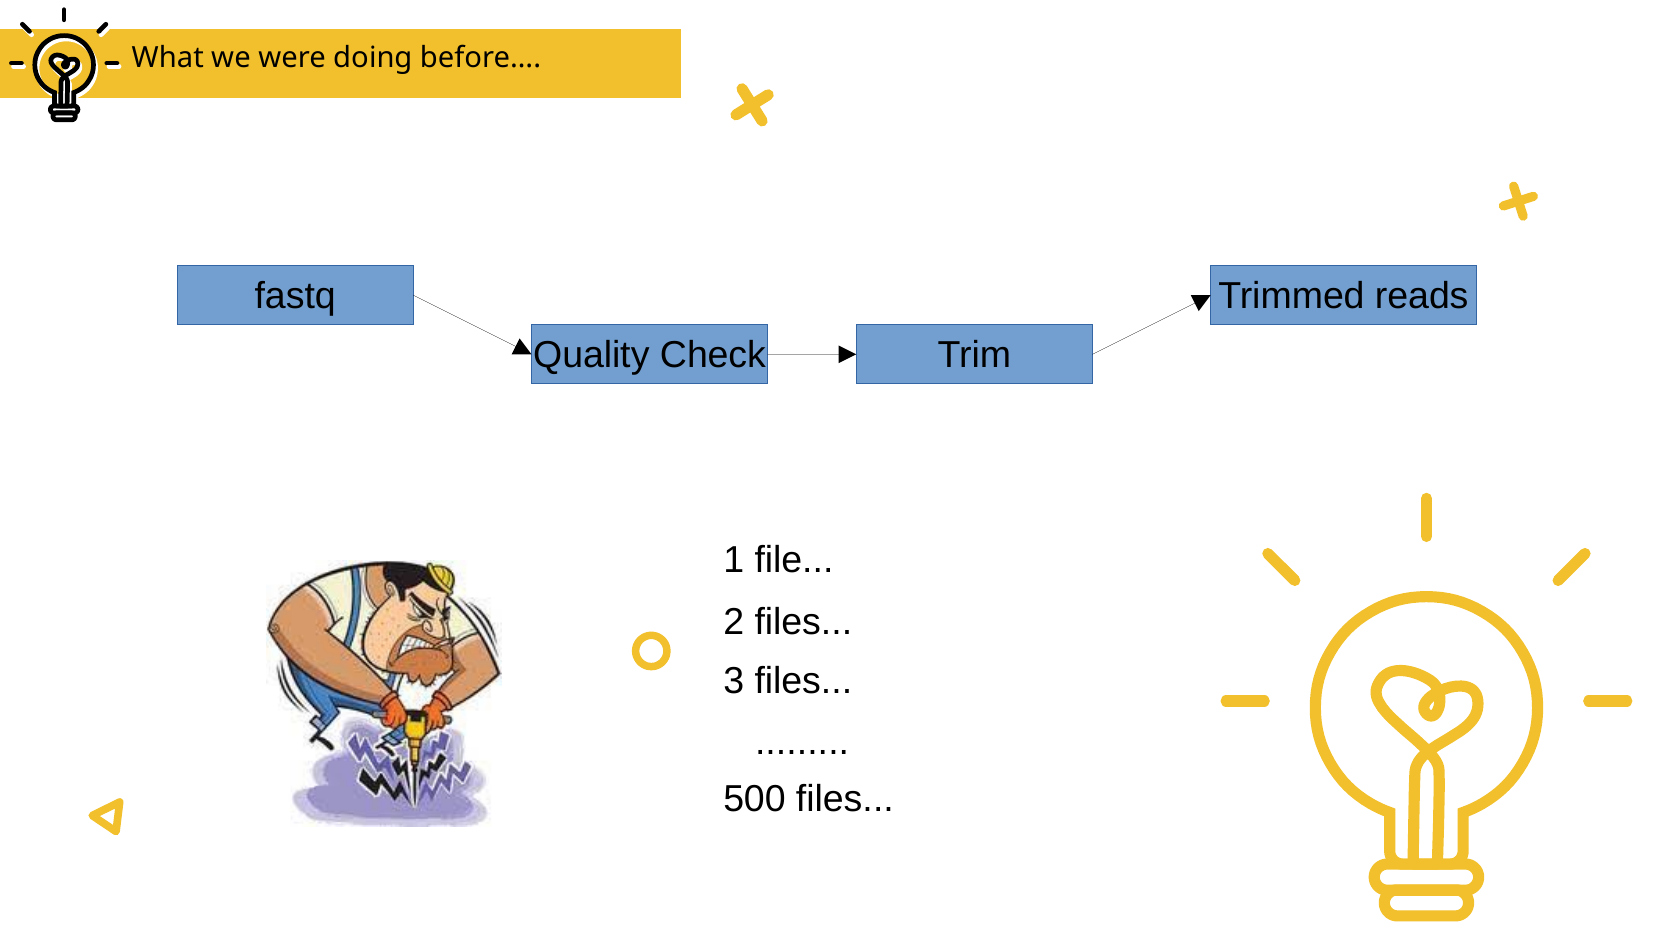

# What we were doing before….
fastq
Trimmed reads
Quality Check
Trim
1 file...
2 files...
3 files...
 .........
500 files...